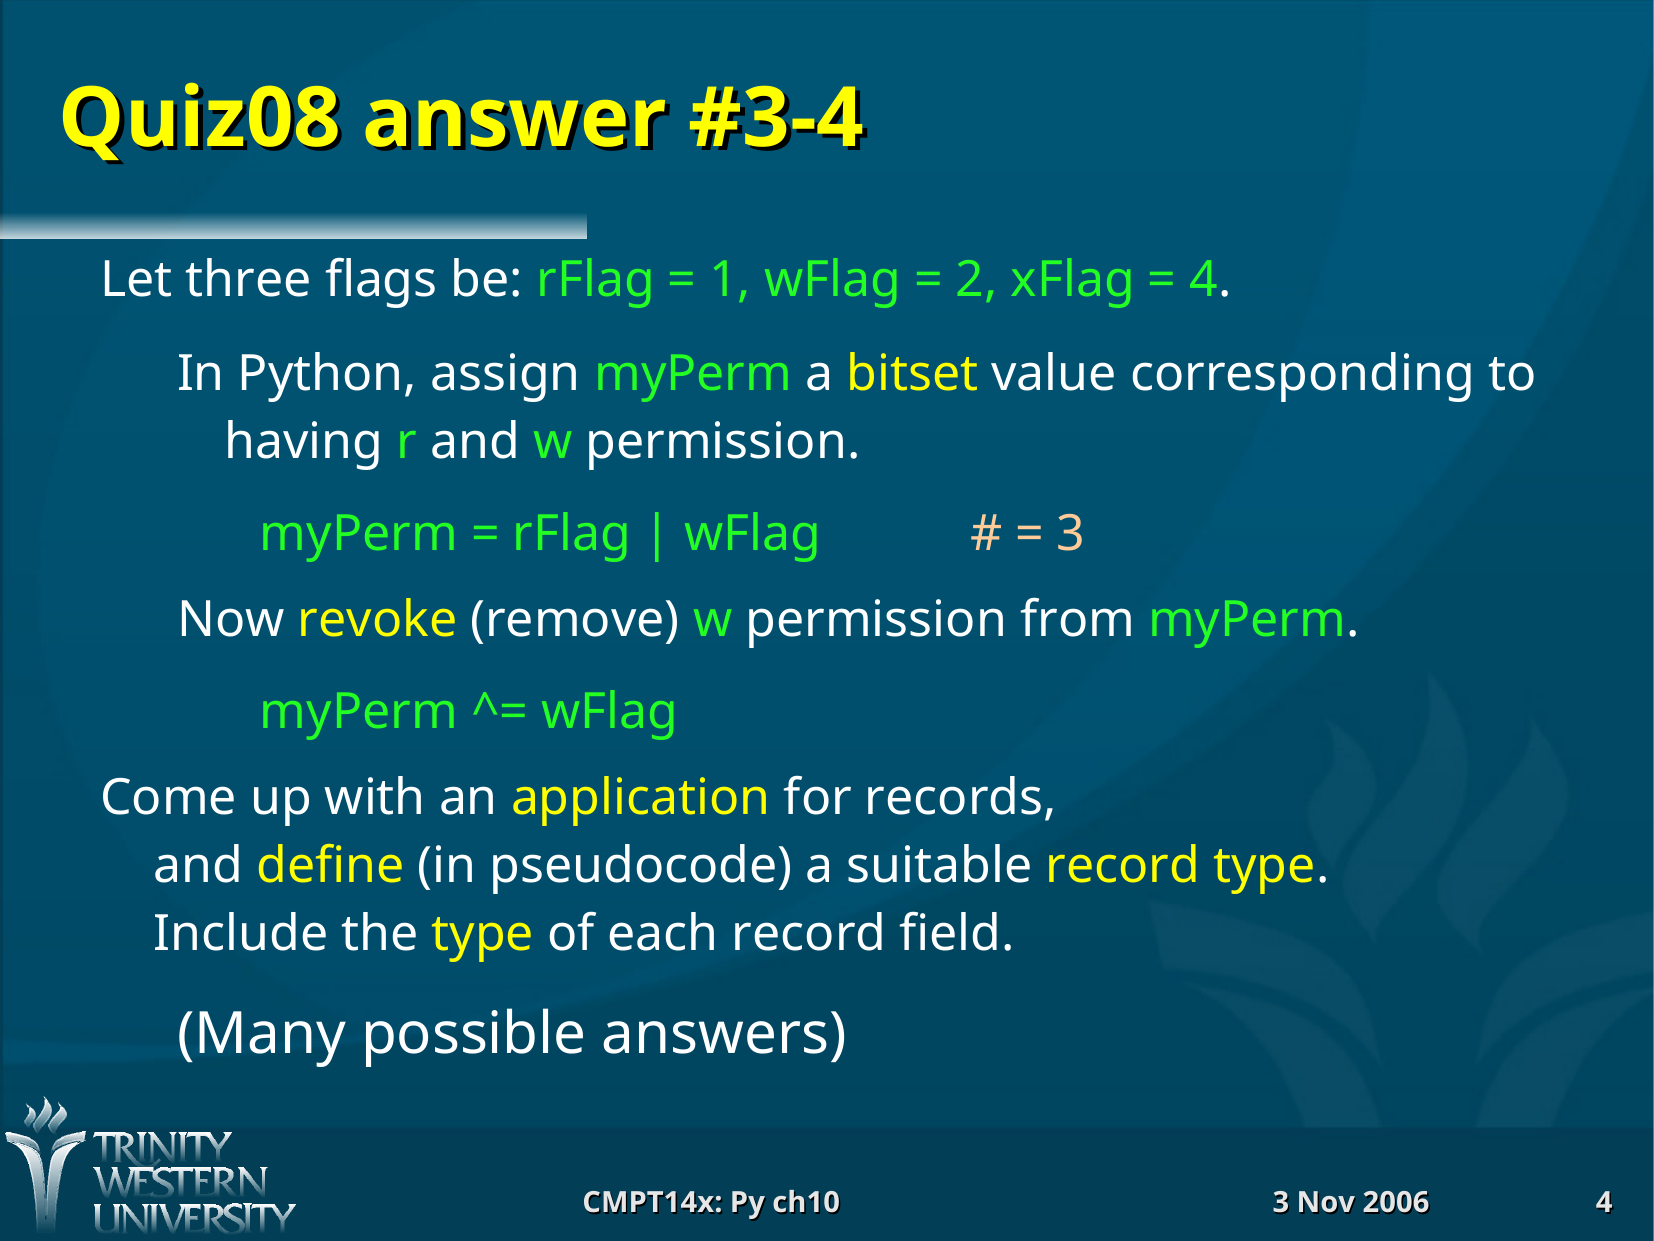

# Quiz08 answer #3-4
Let three flags be: rFlag = 1, wFlag = 2, xFlag = 4.
In Python, assign myPerm a bitset value corresponding to having r and w permission.
myPerm = rFlag | wFlag		# = 3
Now revoke (remove) w permission from myPerm.
myPerm ^= wFlag
Come up with an application for records,
and define (in pseudocode) a suitable record type.
Include the type of each record field.
(Many possible answers)
CMPT14x: Py ch10
3 Nov 2006
4